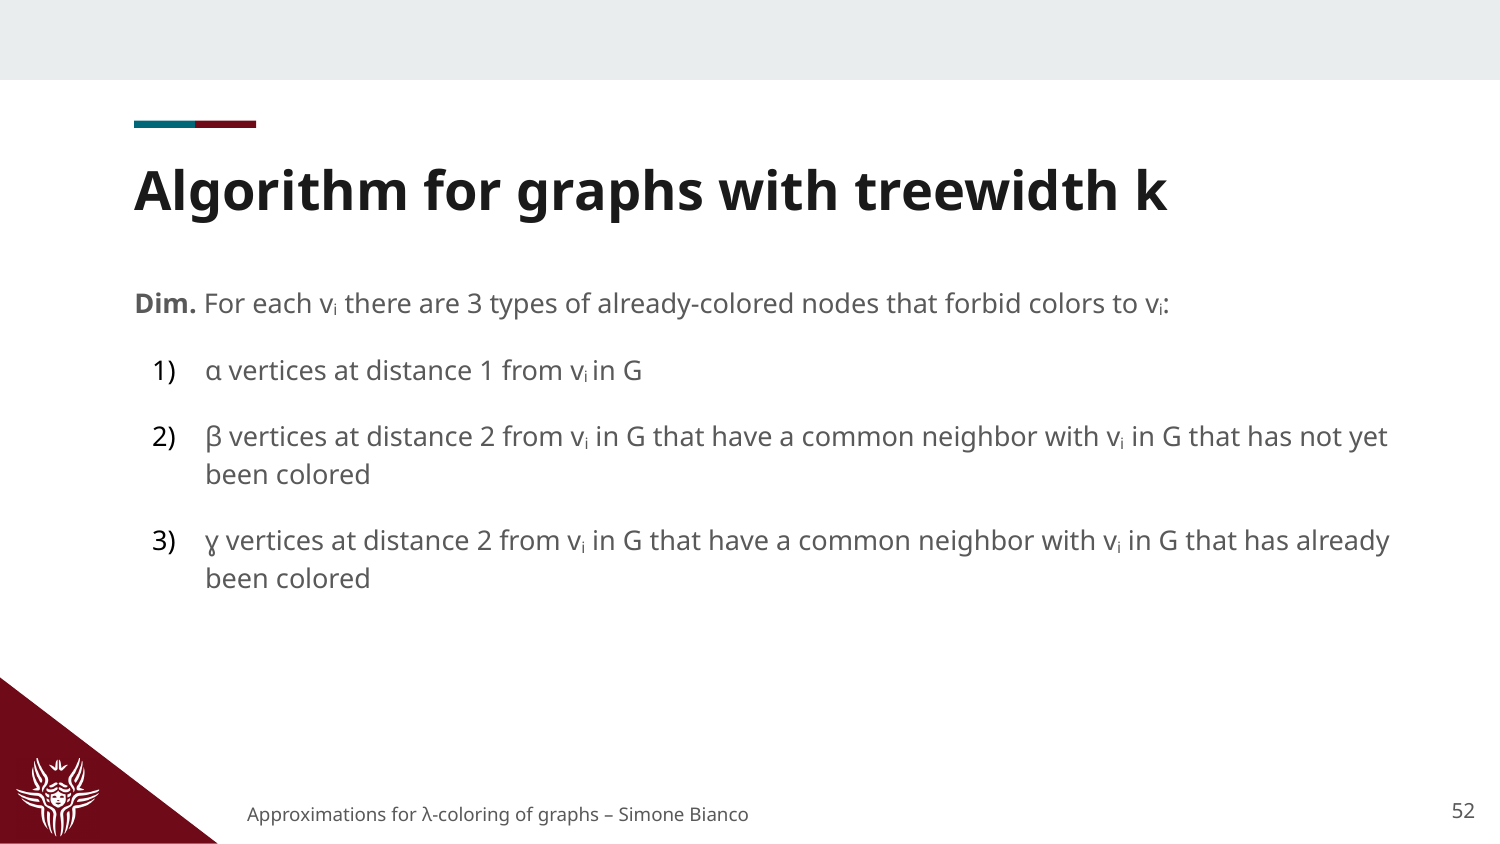

# Algorithm for graphs with treewidth k
Dim. For each vi there are 3 types of already-colored nodes that forbid colors to vi:
ɑ vertices at distance 1 from vi in G
β vertices at distance 2 from vi in G that have a common neighbor with vi in G that has not yet been colored
ɣ vertices at distance 2 from vi in G that have a common neighbor with vi in G that has already been colored
Approximations for λ-coloring of graphs – Simone Bianco